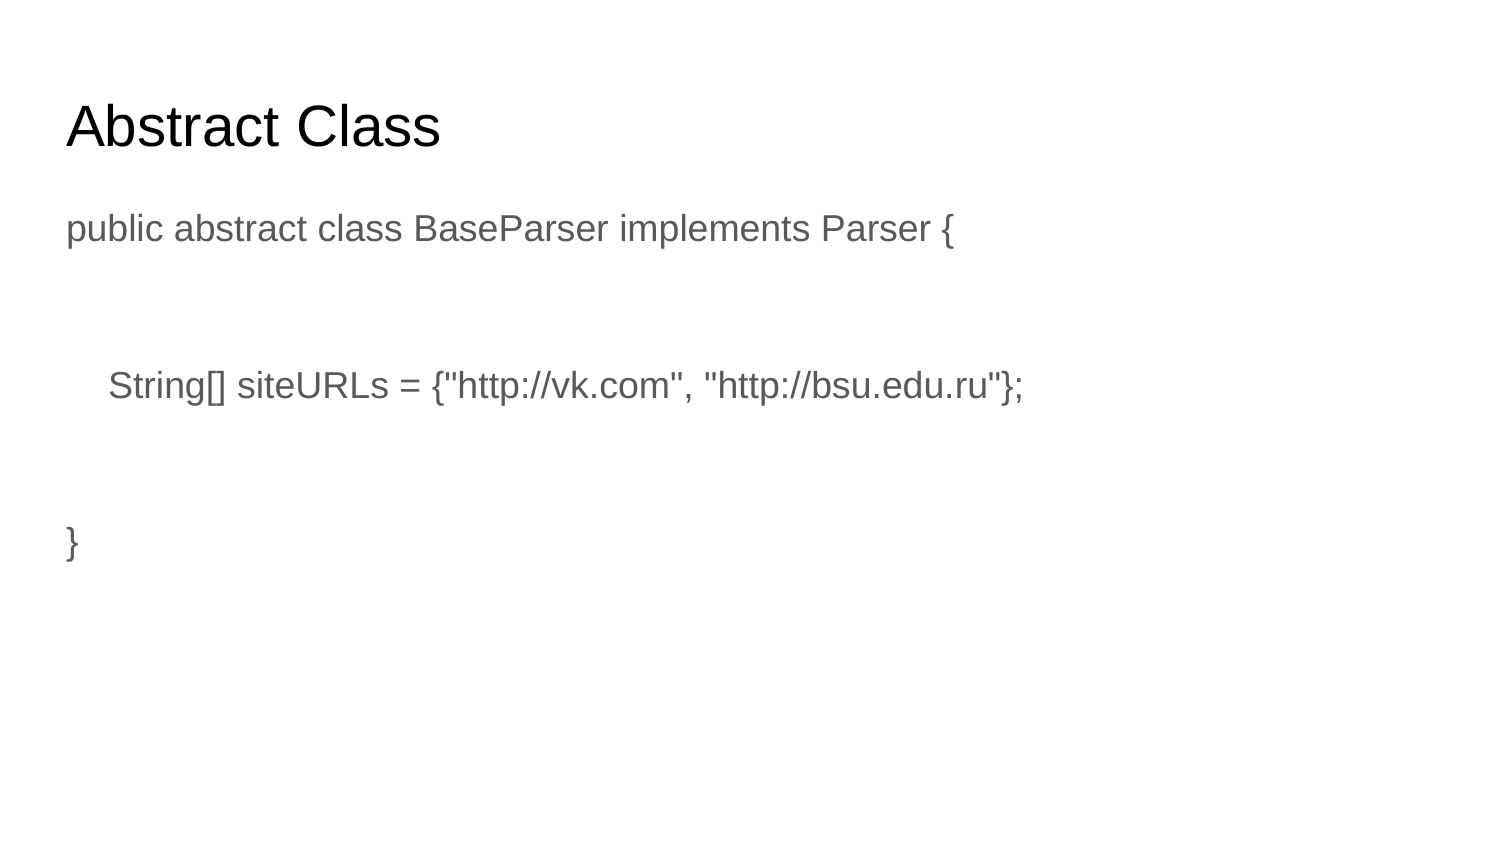

# Abstract Class
public abstract class BaseParser implements Parser {
 String[] siteURLs = {"http://vk.com", "http://bsu.edu.ru"};
}